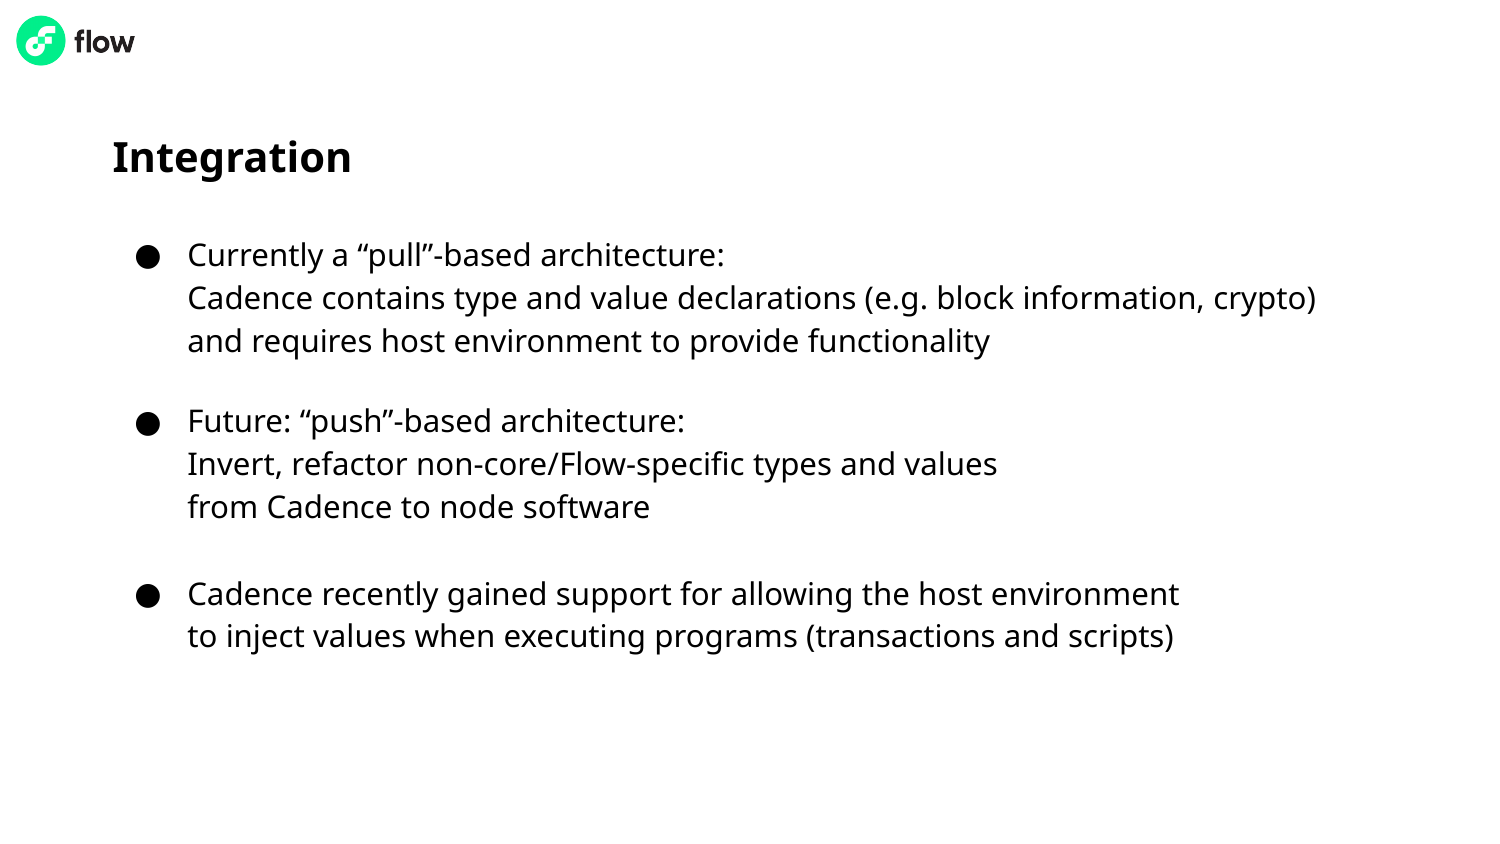

Integration
Currently a “pull”-based architecture:
Cadence contains type and value declarations (e.g. block information, crypto)
and requires host environment to provide functionality
Future: “push”-based architecture:
Invert, refactor non-core/Flow-specific types and values
from Cadence to node software
Cadence recently gained support for allowing the host environment
to inject values when executing programs (transactions and scripts)